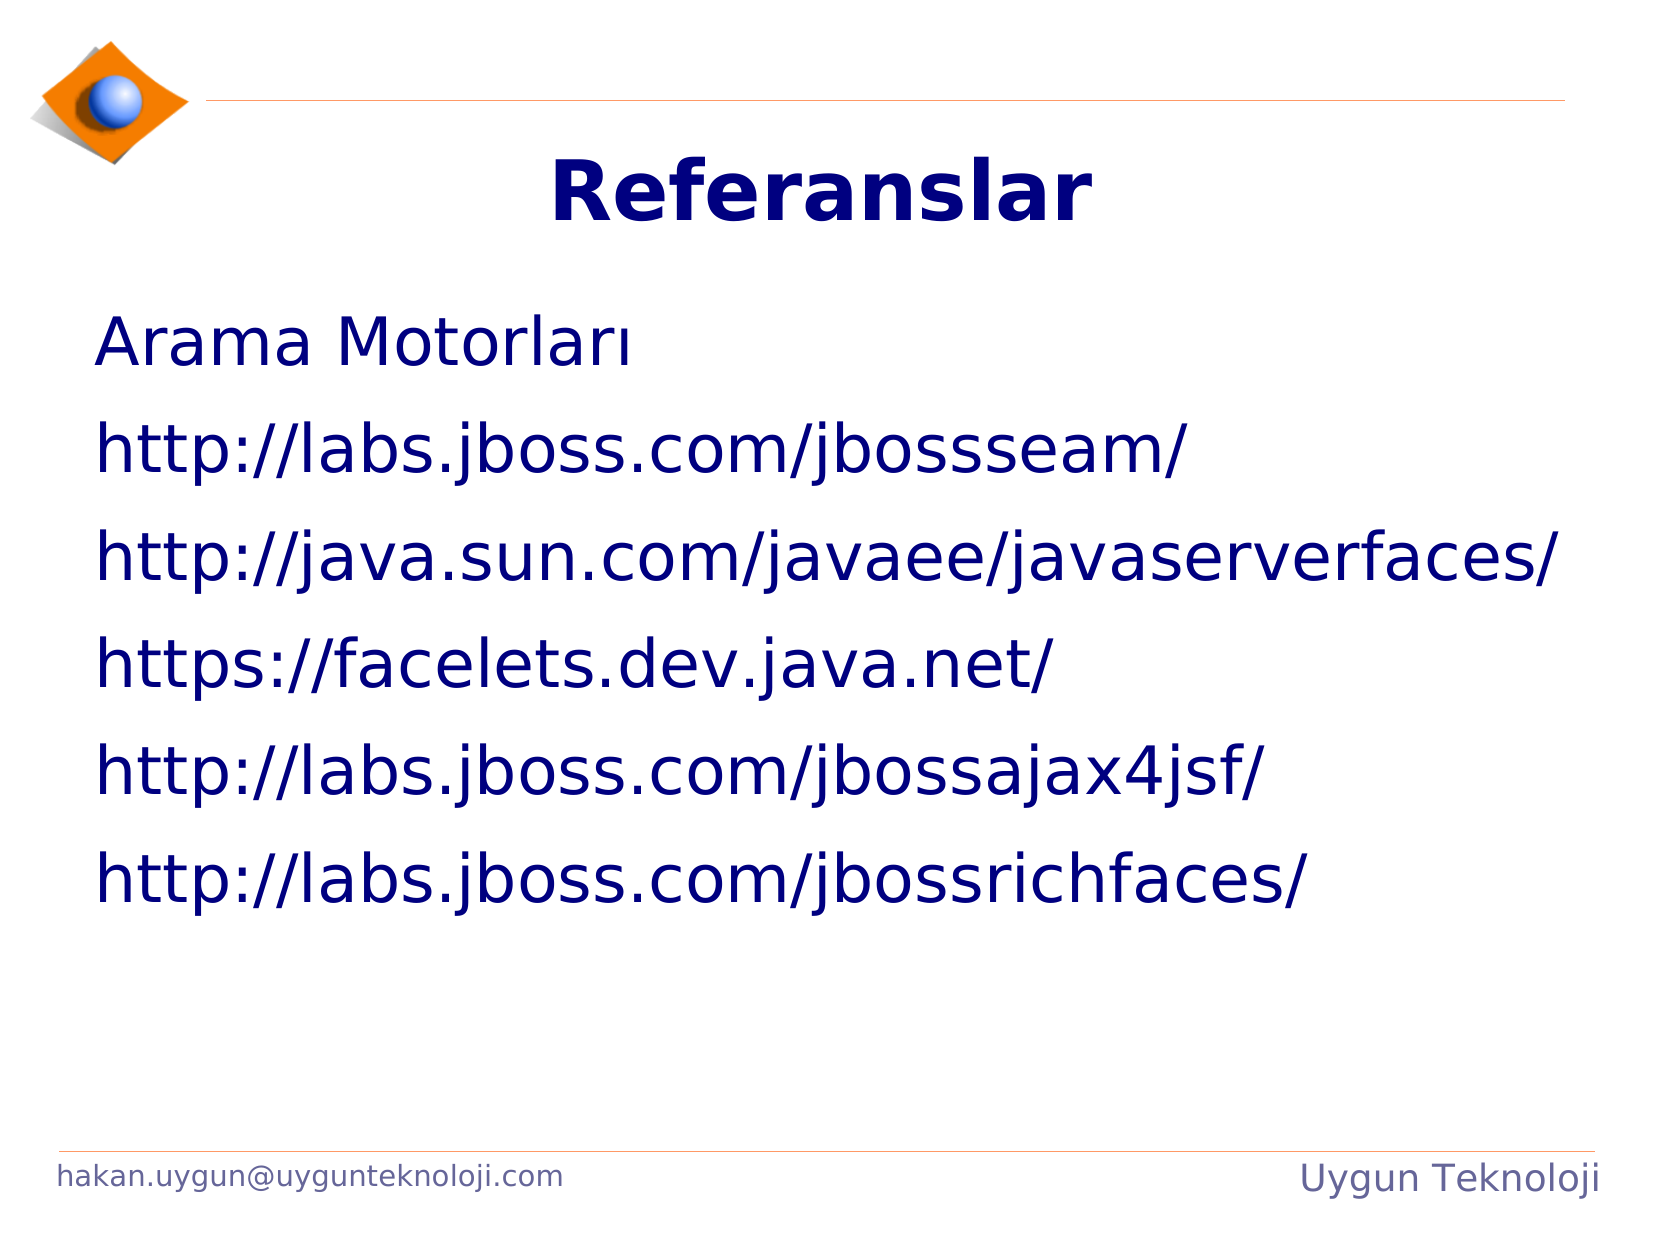

# Referanslar
Arama Motorları
http://labs.jboss.com/jbossseam/
http://java.sun.com/javaee/javaserverfaces/
https://facelets.dev.java.net/
http://labs.jboss.com/jbossajax4jsf/
http://labs.jboss.com/jbossrichfaces/